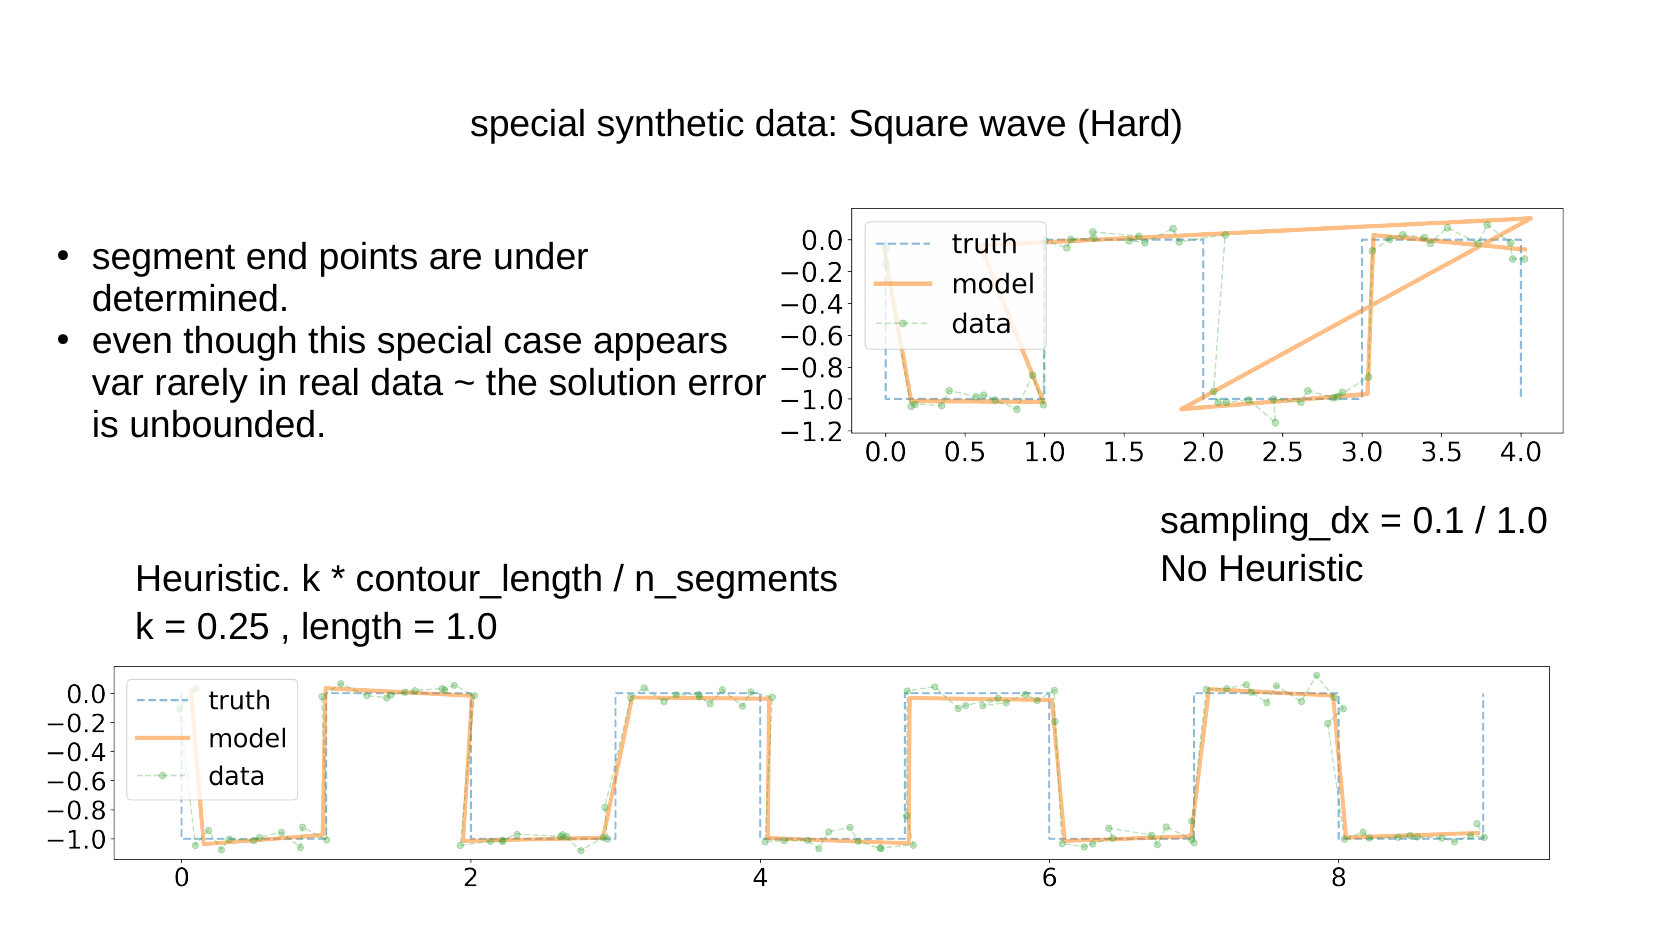

# special synthetic data: Square wave (Hard)
segment end points are under determined.
even though this special case appears var rarely in real data ~ the solution error is unbounded.
sampling_dx = 0.1 / 1.0
No Heuristic
Heuristic. k * contour_length / n_segments
k = 0.25 , length = 1.0